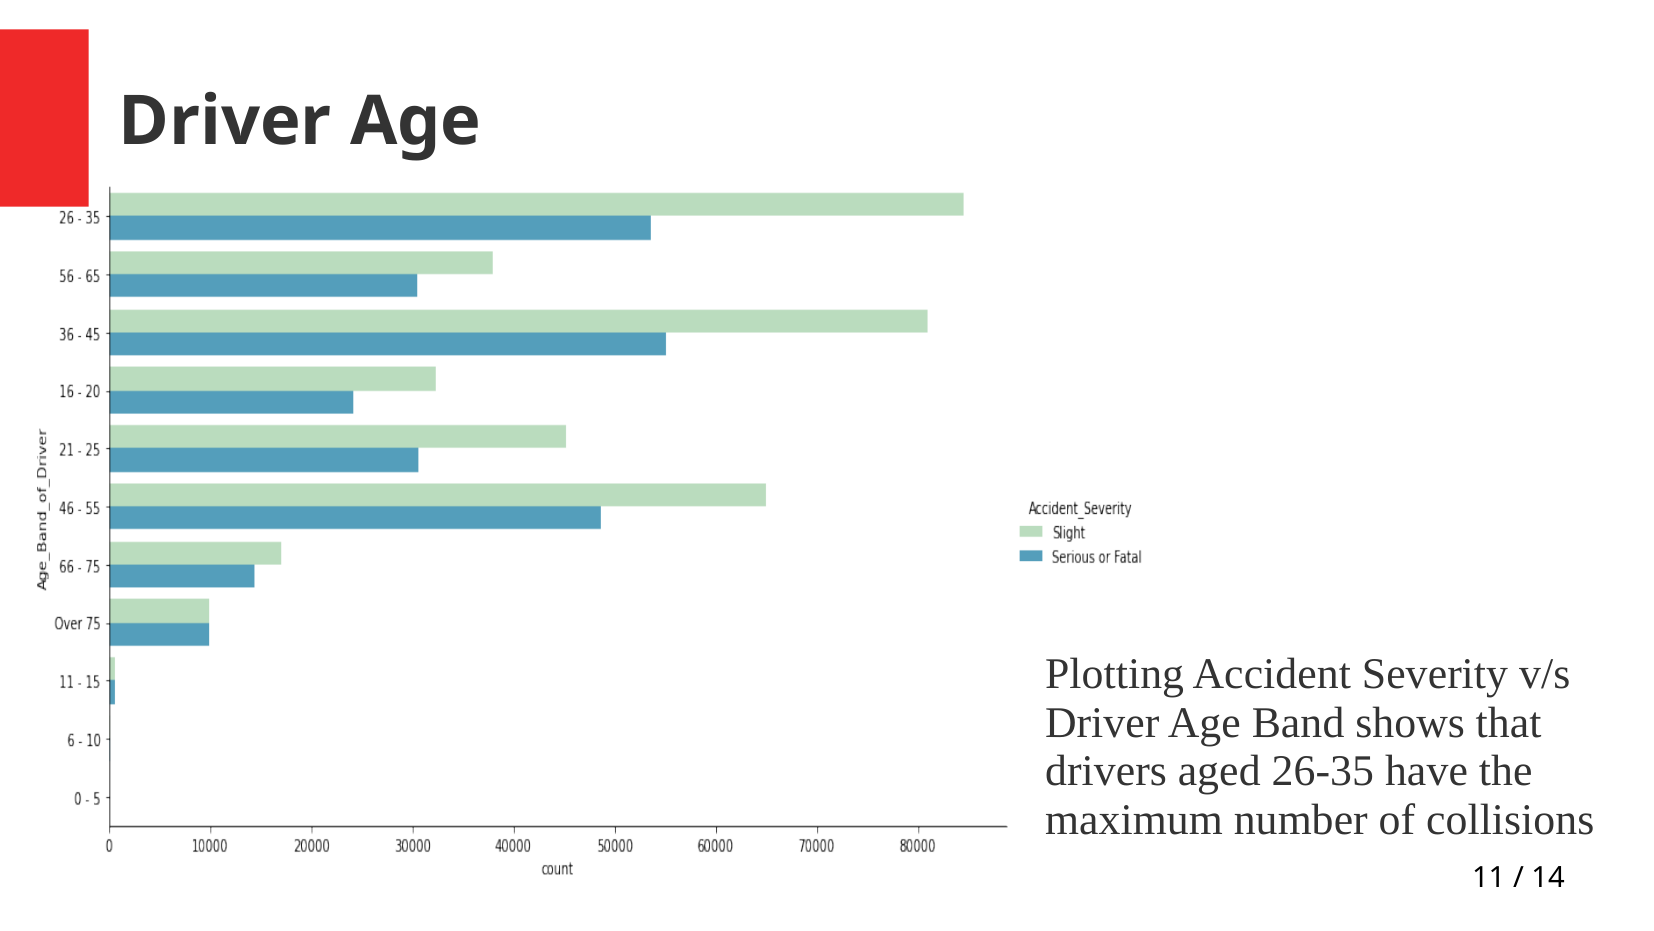

# Driver Age
Plotting Accident Severity v/s Driver Age Band shows that drivers aged 26-35 have the maximum number of collisions
11